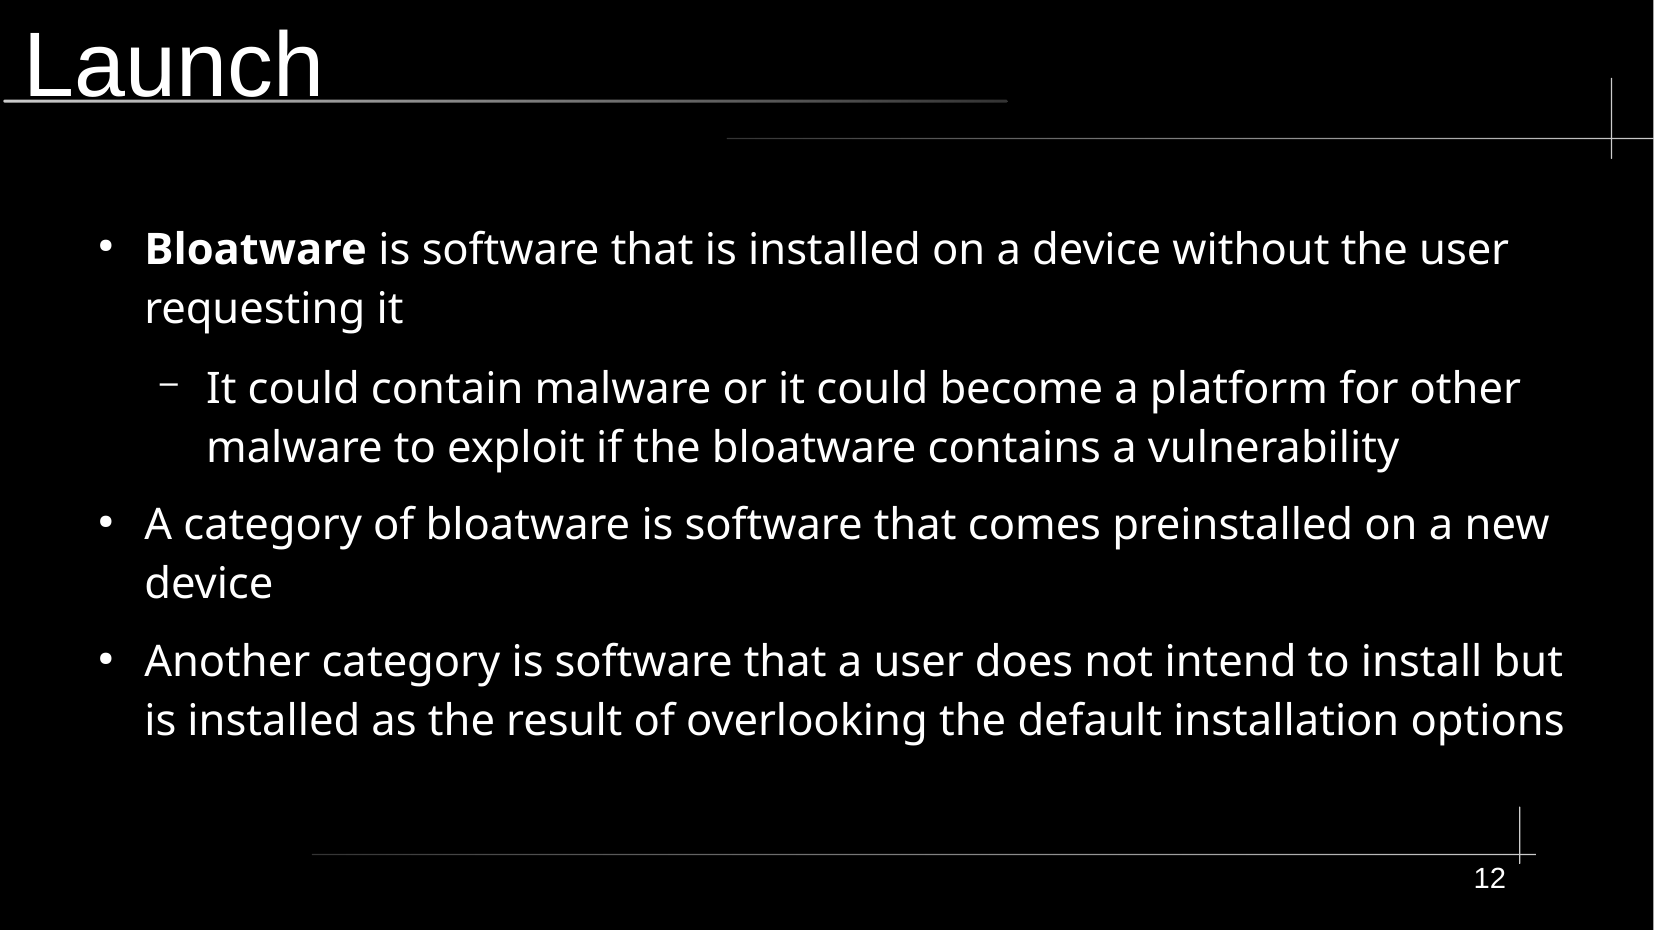

# Launch
Bloatware is software that is installed on a device without the user requesting it
It could contain malware or it could become a platform for other malware to exploit if the bloatware contains a vulnerability
A category of bloatware is software that comes preinstalled on a new device
Another category is software that a user does not intend to install but is installed as the result of overlooking the default installation options
12